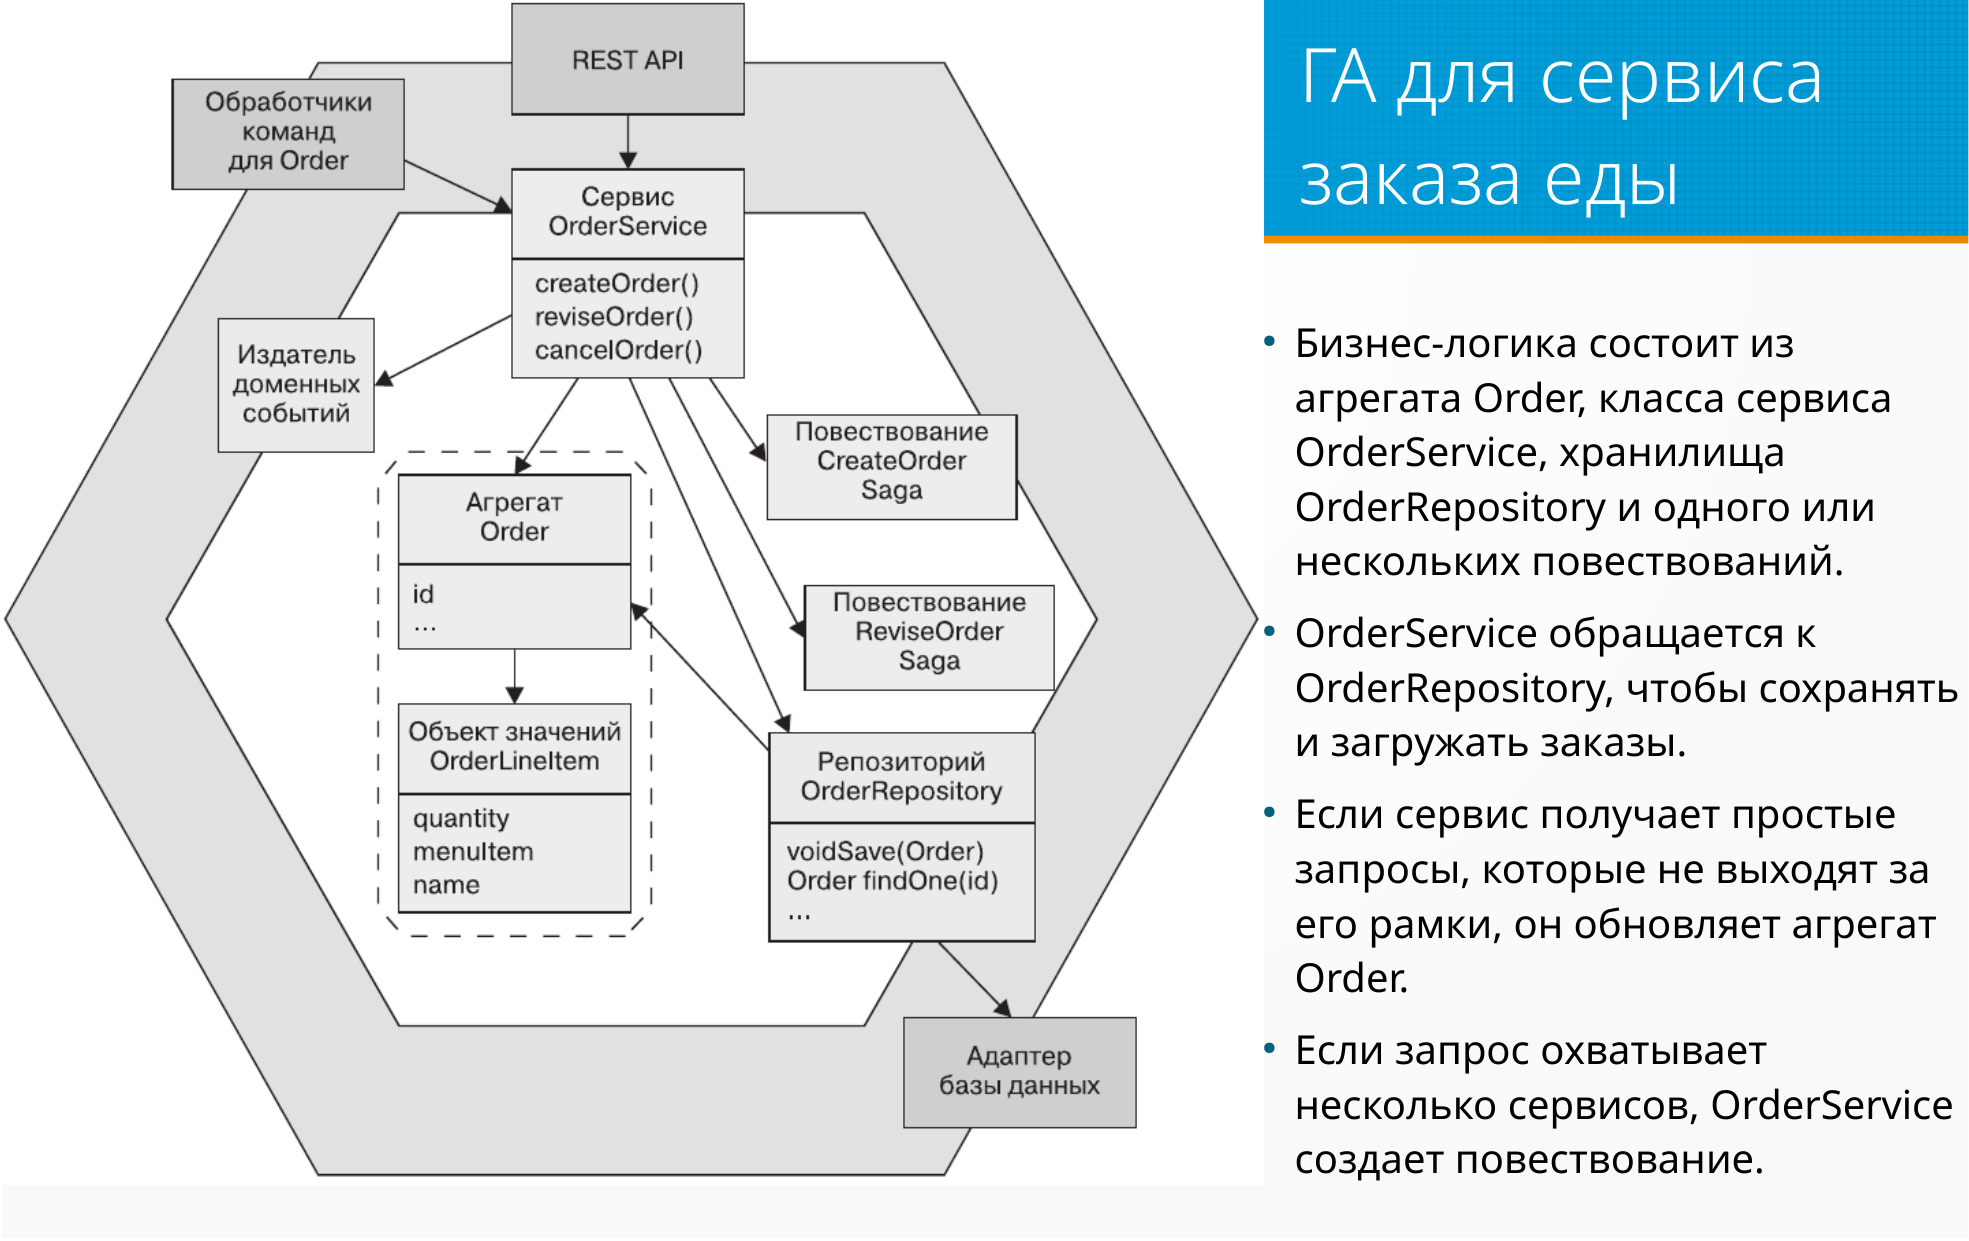

# ГА для сервиса заказа еды
Бизнес-логика состоит из агрегата Order, класса сервиса OrderService, хранилища OrderRepository и одного или нескольких повествований.
OrderService обращается к OrderRepository, чтобы сохранять и загружать заказы.
Если сервис получает простые запросы, которые не выходят за его рамки, он обновляет агрегат Order.
Если запрос охватывает несколько сервисов, OrderService создает повествование.